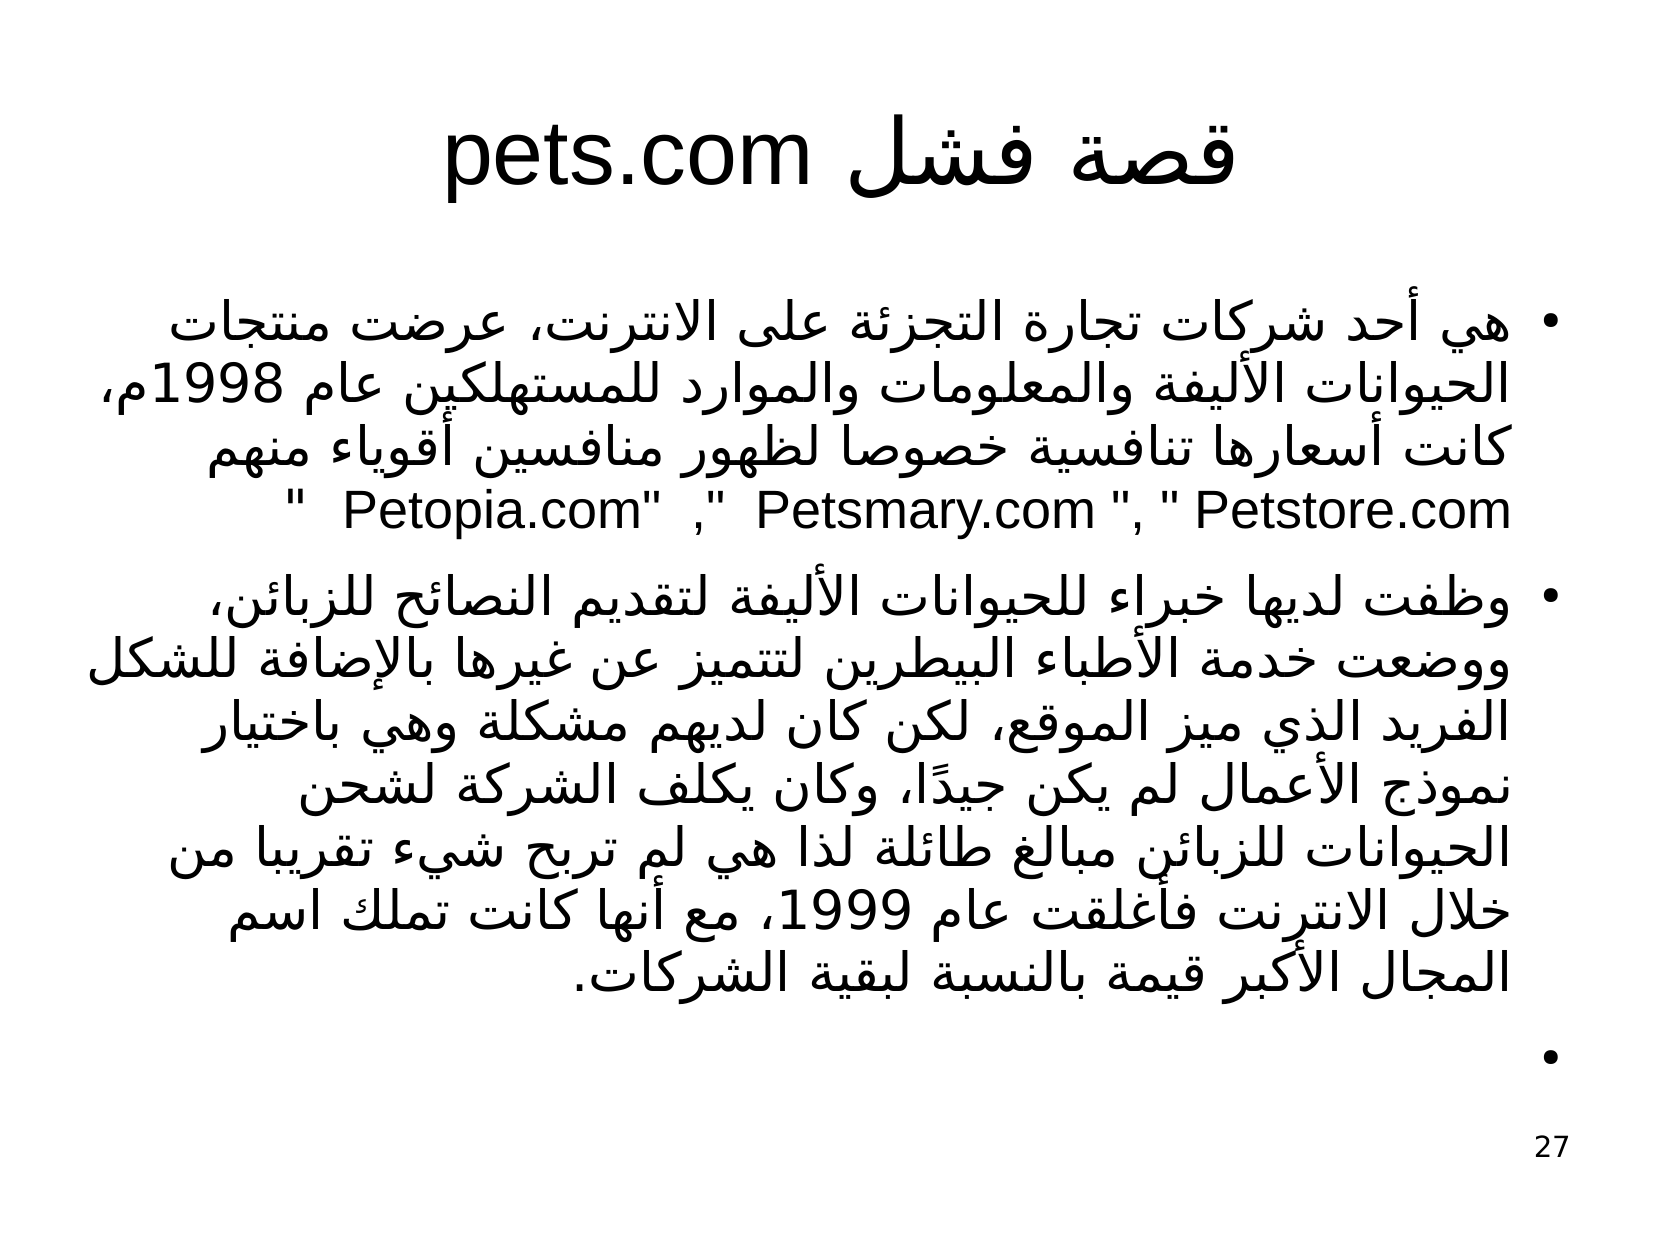

# قصة فشل pets.com
هي أحد شركات تجارة التجزئة على الانترنت، عرضت منتجات الحيوانات الأليفة والمعلومات والموارد للمستهلكين عام 1998م، كانت أسعارها تنافسية خصوصا لظهور منافسين أقوياء منهم Petopia.com" ," Petsmary.com ", " Petstore.com "
وظفت لديها خبراء للحيوانات الأليفة لتقديم النصائح للزبائن، ووضعت خدمة الأطباء البيطرين لتتميز عن غيرها بالإضافة للشكل الفريد الذي ميز الموقع، لكن كان لديهم مشكلة وهي باختيار نموذج الأعمال لم يكن جيدًا، وكان يكلف الشركة لشحن الحيوانات للزبائن مبالغ طائلة لذا هي لم تربح شيء تقريبا من خلال الانترنت فأغلقت عام 1999، مع أنها كانت تملك اسم المجال الأكبر قيمة بالنسبة لبقية الشركات.
27